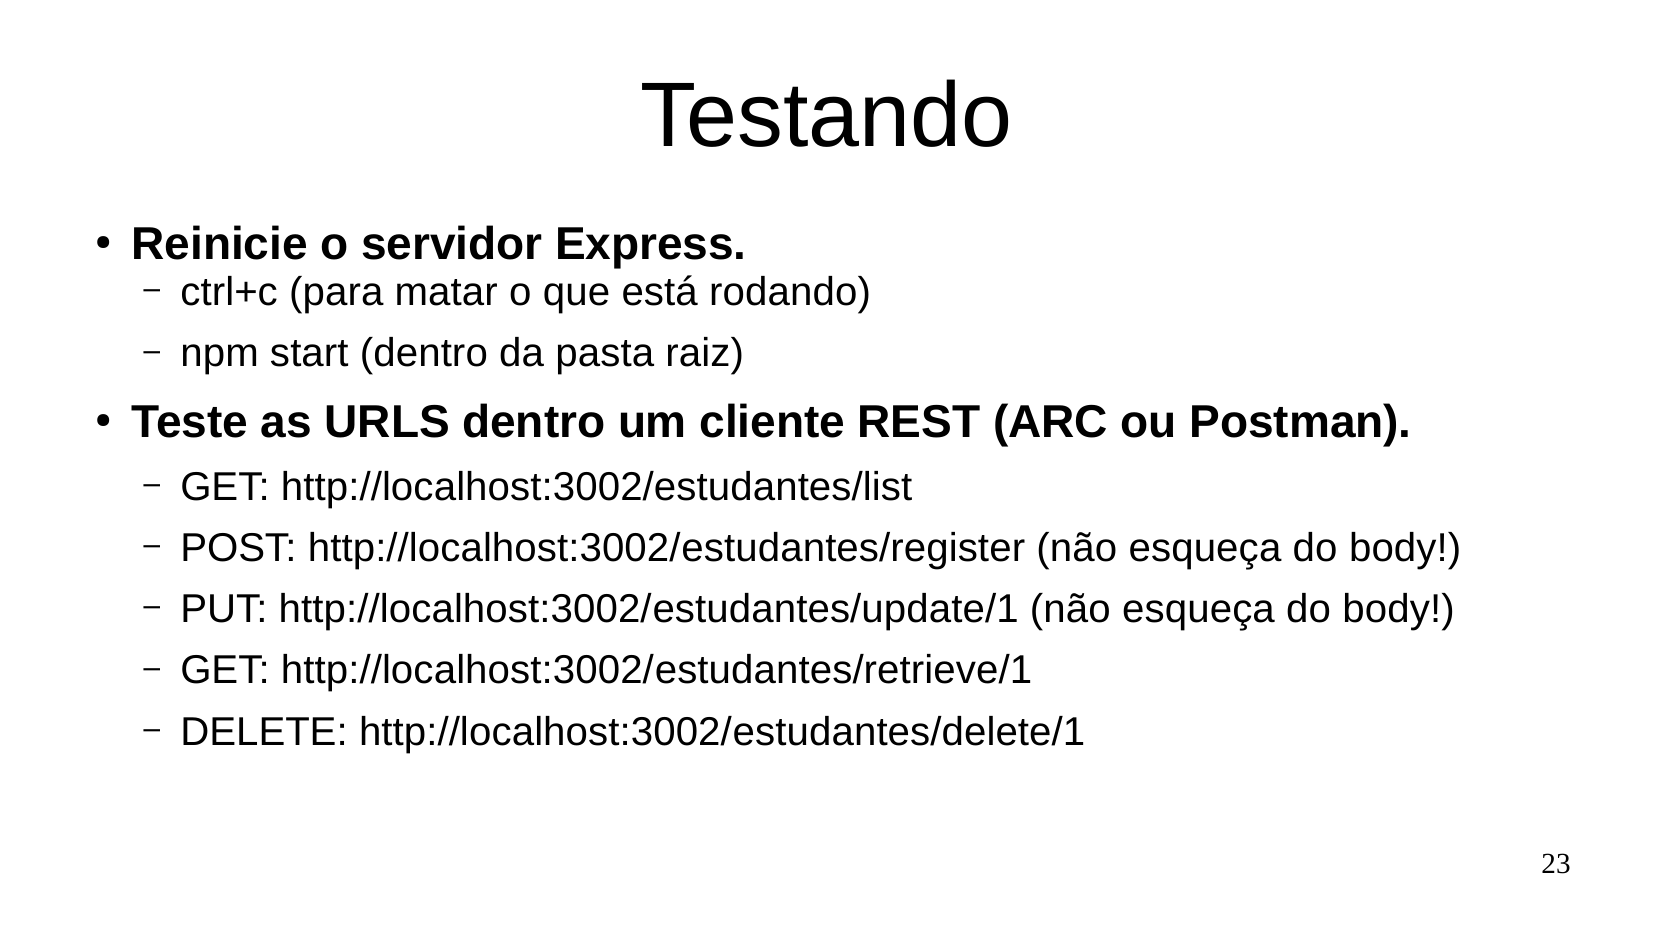

# Testando
Reinicie o servidor Express.
ctrl+c (para matar o que está rodando)
npm start (dentro da pasta raiz)
Teste as URLS dentro um cliente REST (ARC ou Postman).
GET: http://localhost:3002/estudantes/list
POST: http://localhost:3002/estudantes/register (não esqueça do body!)
PUT: http://localhost:3002/estudantes/update/1 (não esqueça do body!)
GET: http://localhost:3002/estudantes/retrieve/1
DELETE: http://localhost:3002/estudantes/delete/1
23